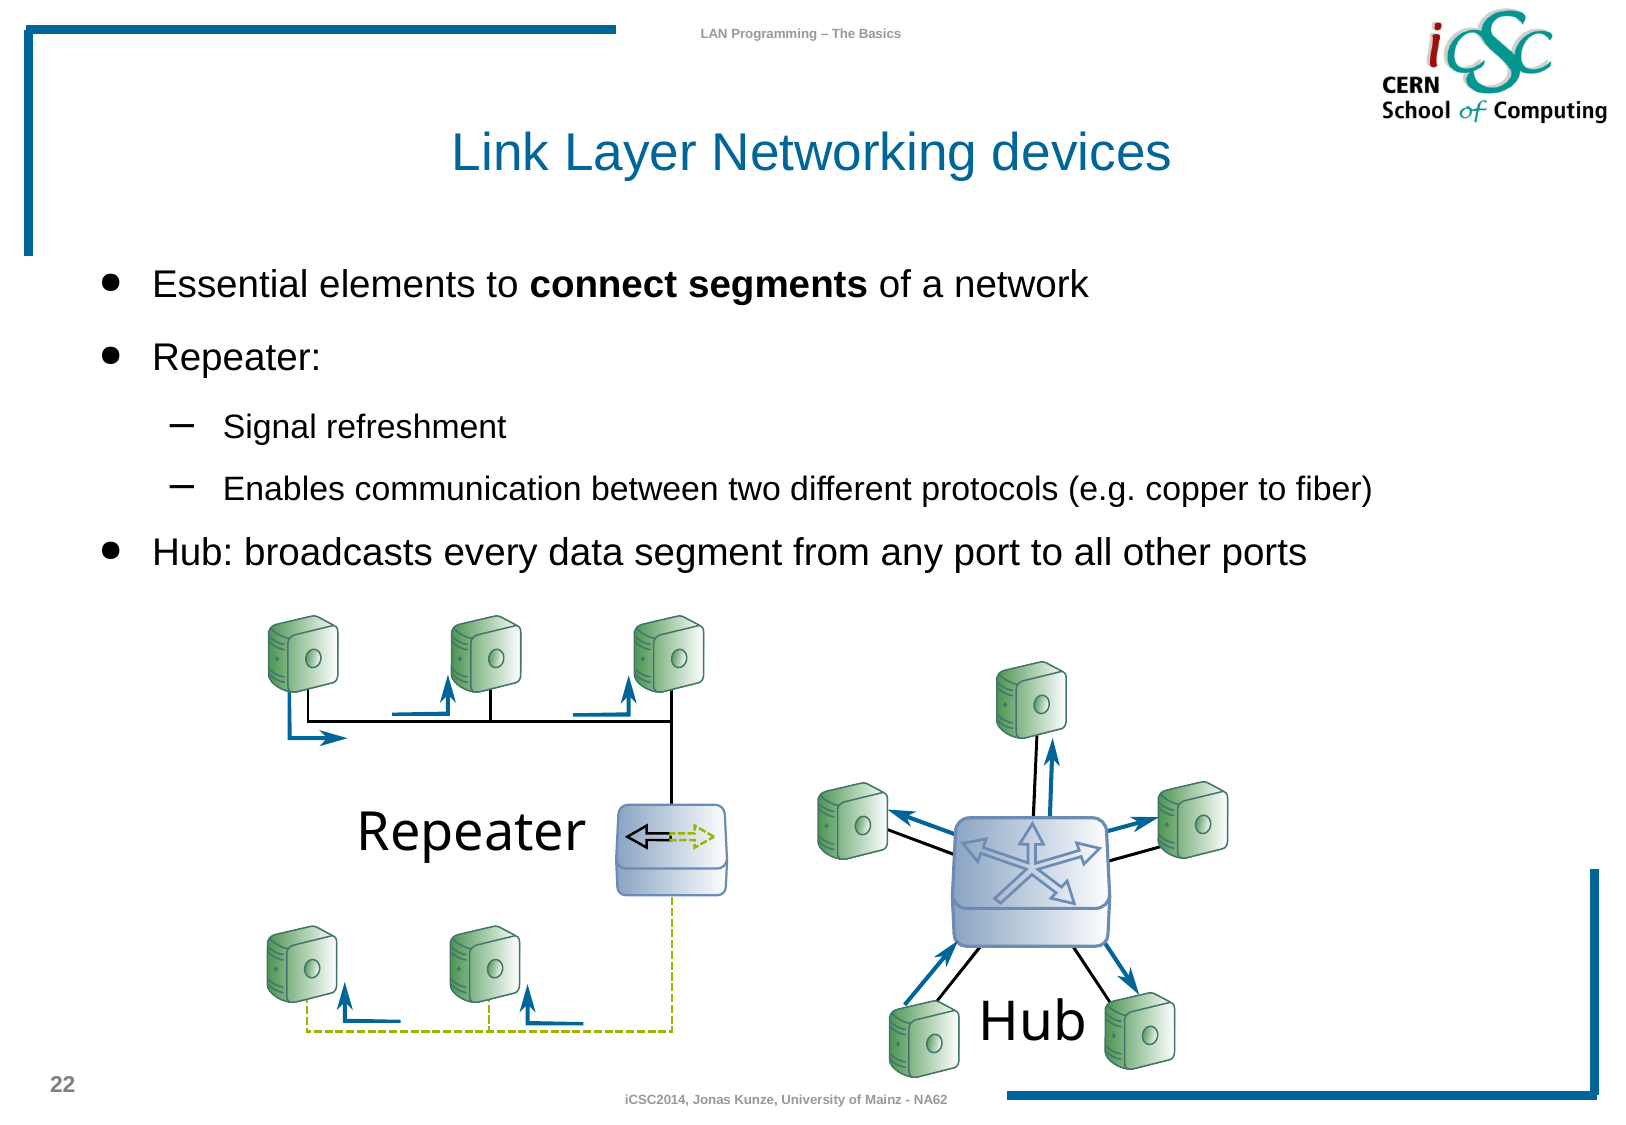

# Link Layer Networking devices
Essential elements to connect segments of a network
Repeater:
Signal refreshment
Enables communication between two different protocols (e.g. copper to fiber)
Hub: broadcasts every data segment from any port to all other ports